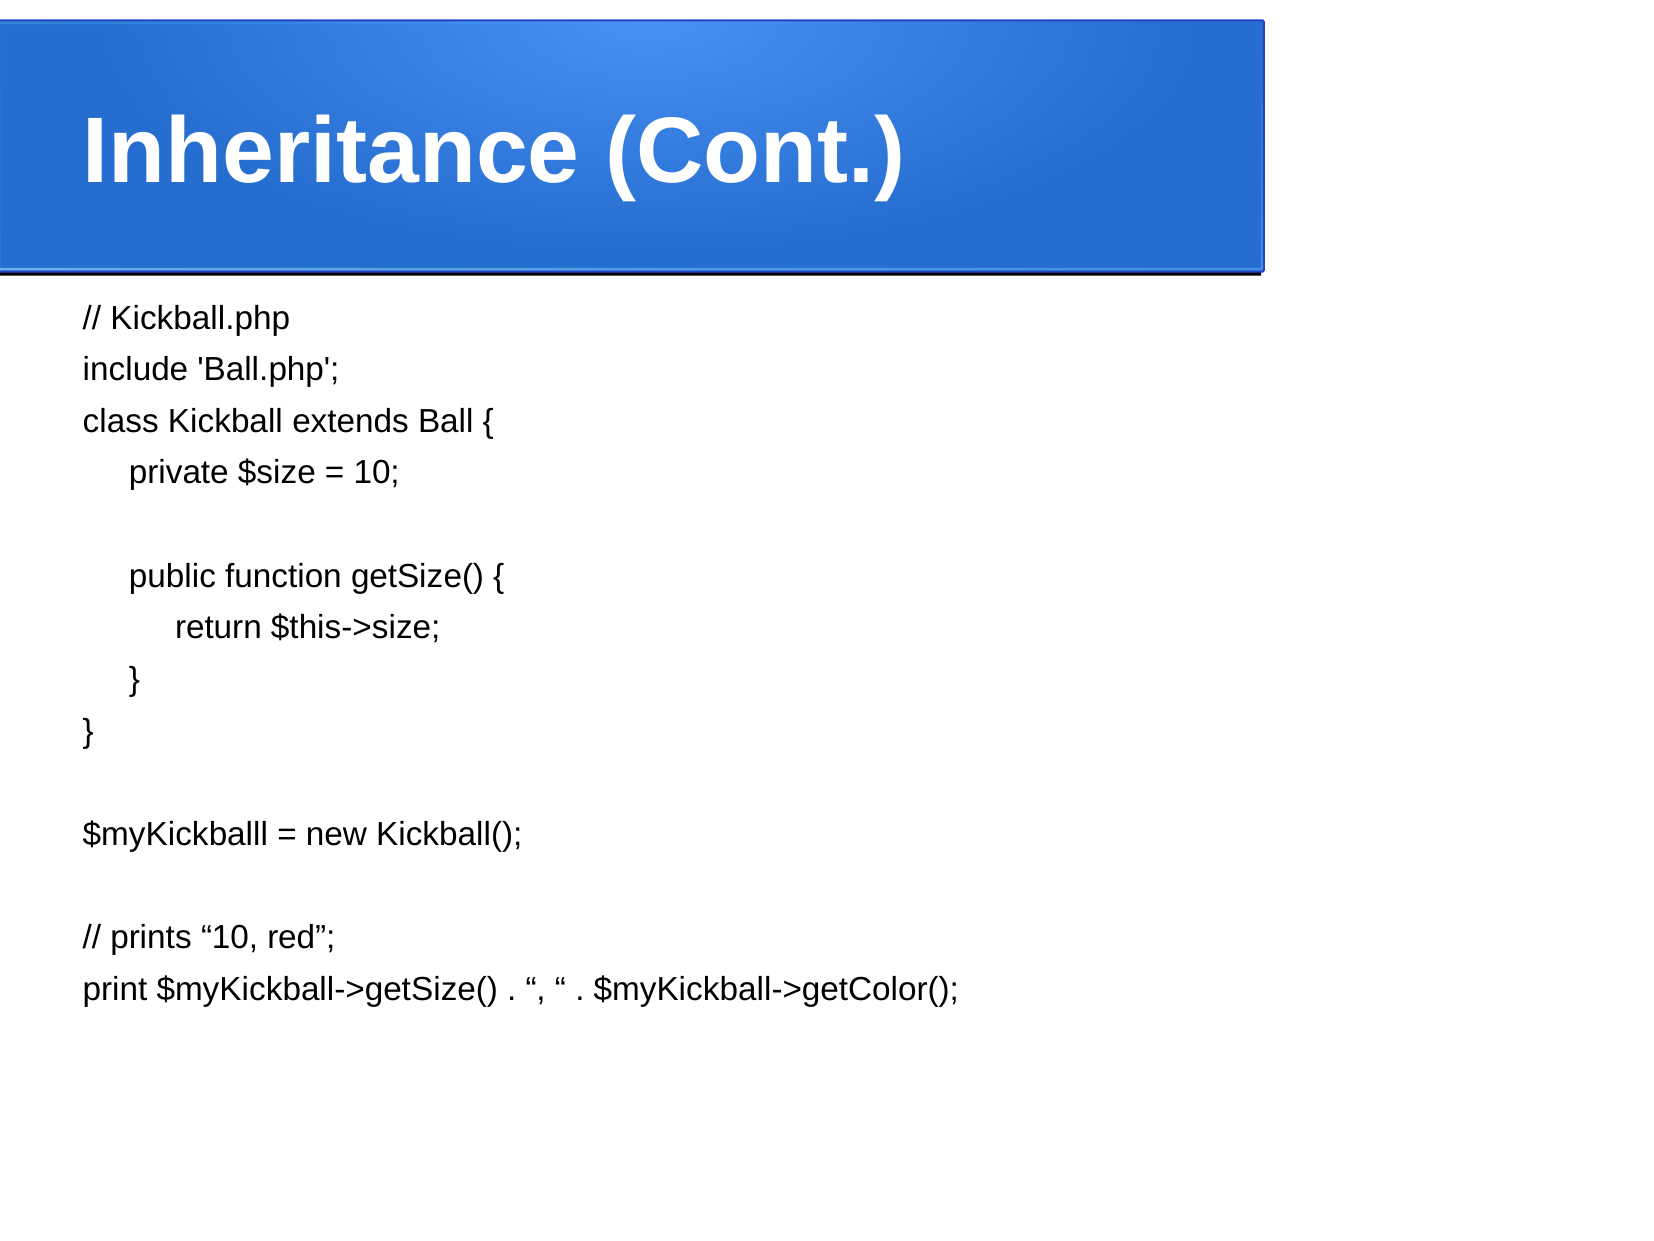

# Inheritance (Cont.)
// Kickball.php
include 'Ball.php';
class Kickball extends Ball {
 private $size = 10;
 public function getSize() {
 return $this->size;
 }
}
$myKickballl = new Kickball();
// prints “10, red”;
print $myKickball->getSize() . “, “ . $myKickball->getColor();